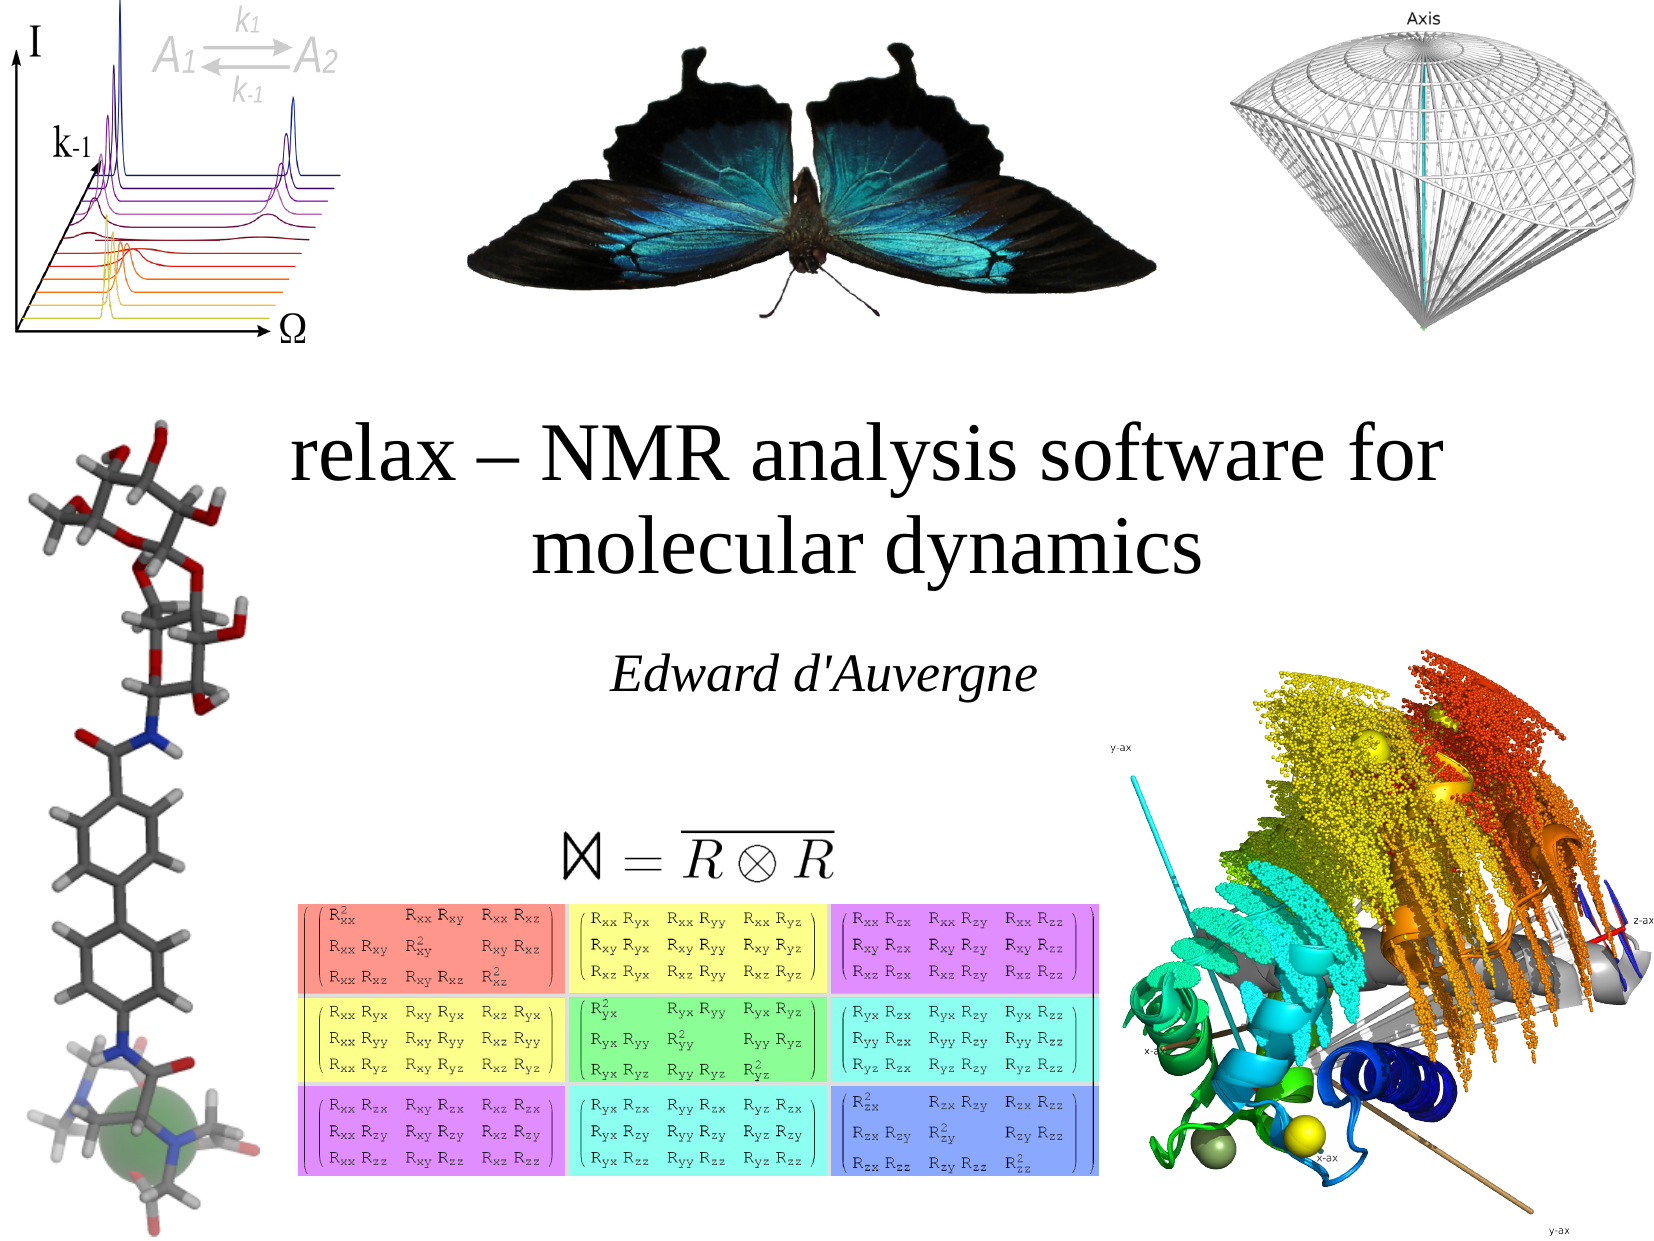

# relax – NMR analysis software for molecular dynamics
Edward d'Auvergne